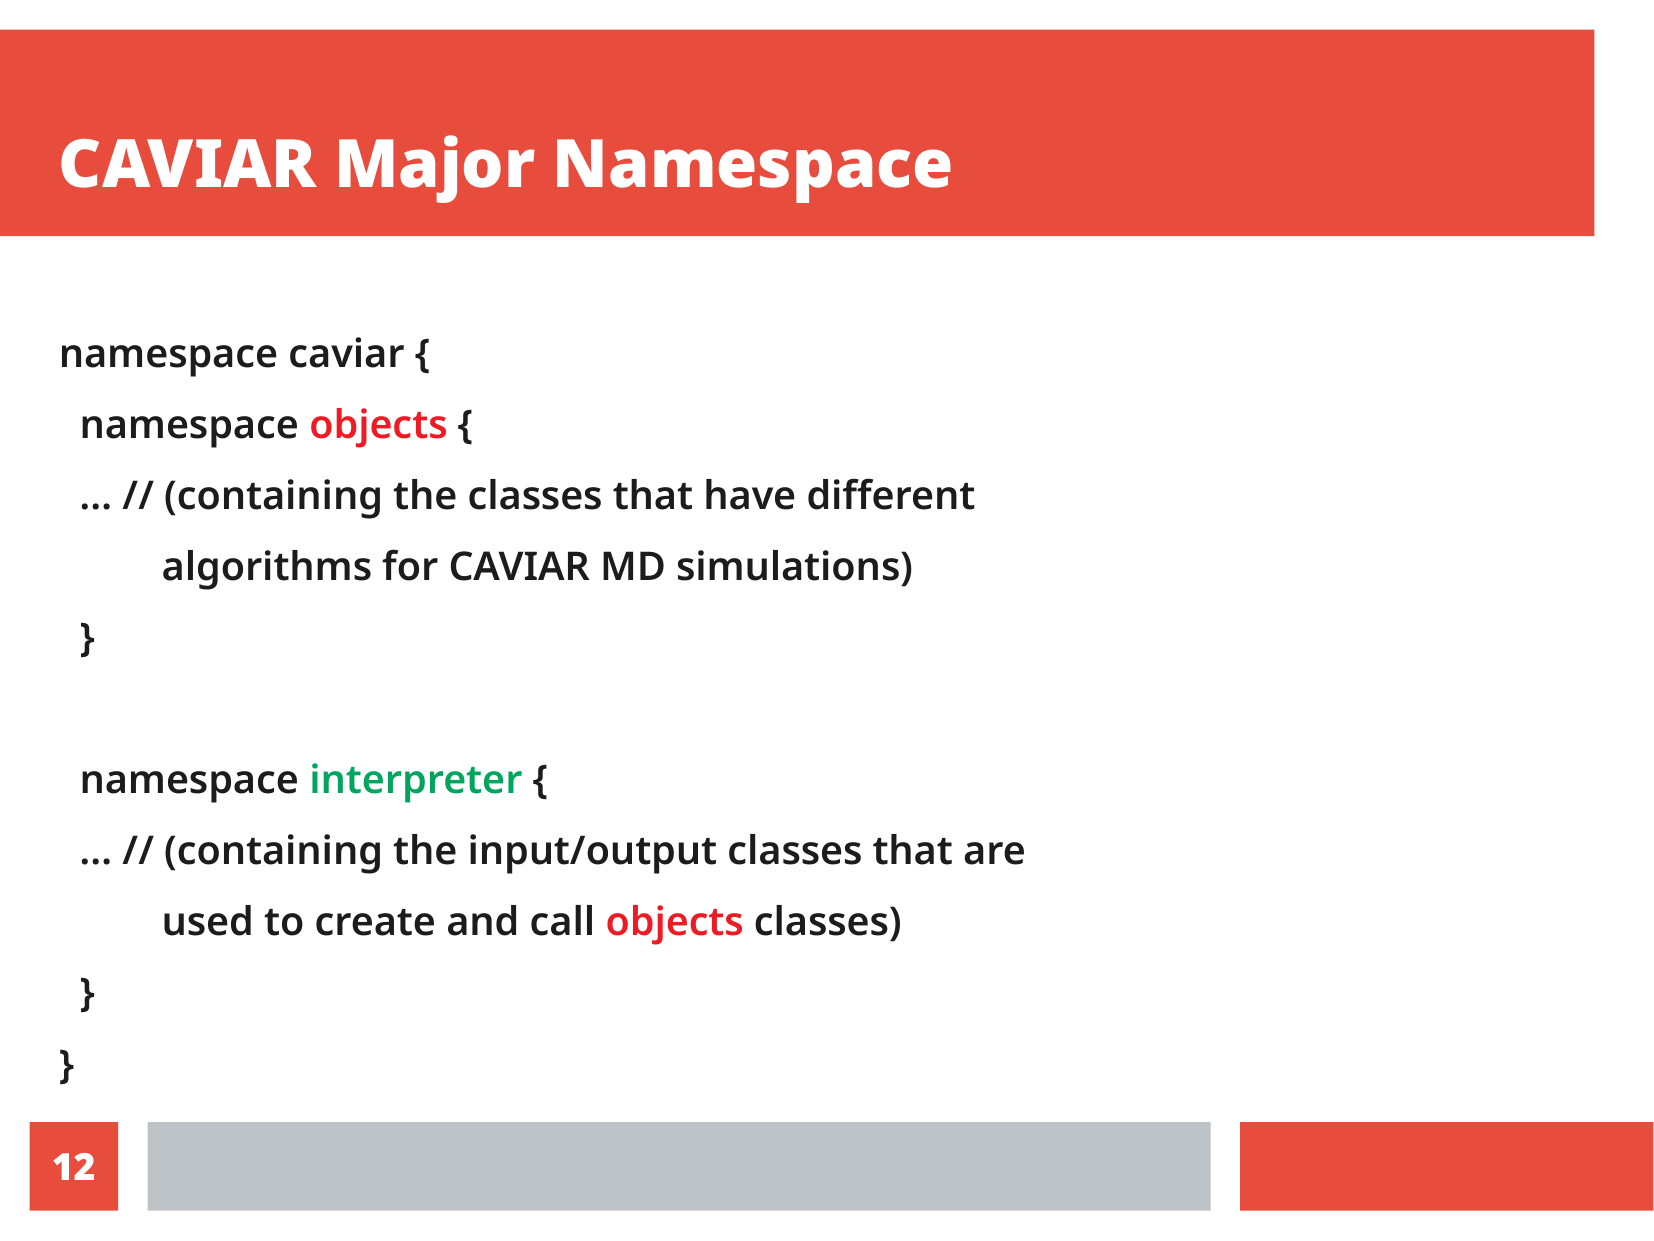

# CAVIAR Major Namespace
namespace caviar {
 namespace objects {
 … // (containing the classes that have different
 algorithms for CAVIAR MD simulations)
 }
 namespace interpreter {
 … // (containing the input/output classes that are
 used to create and call objects classes)
 }
}
12